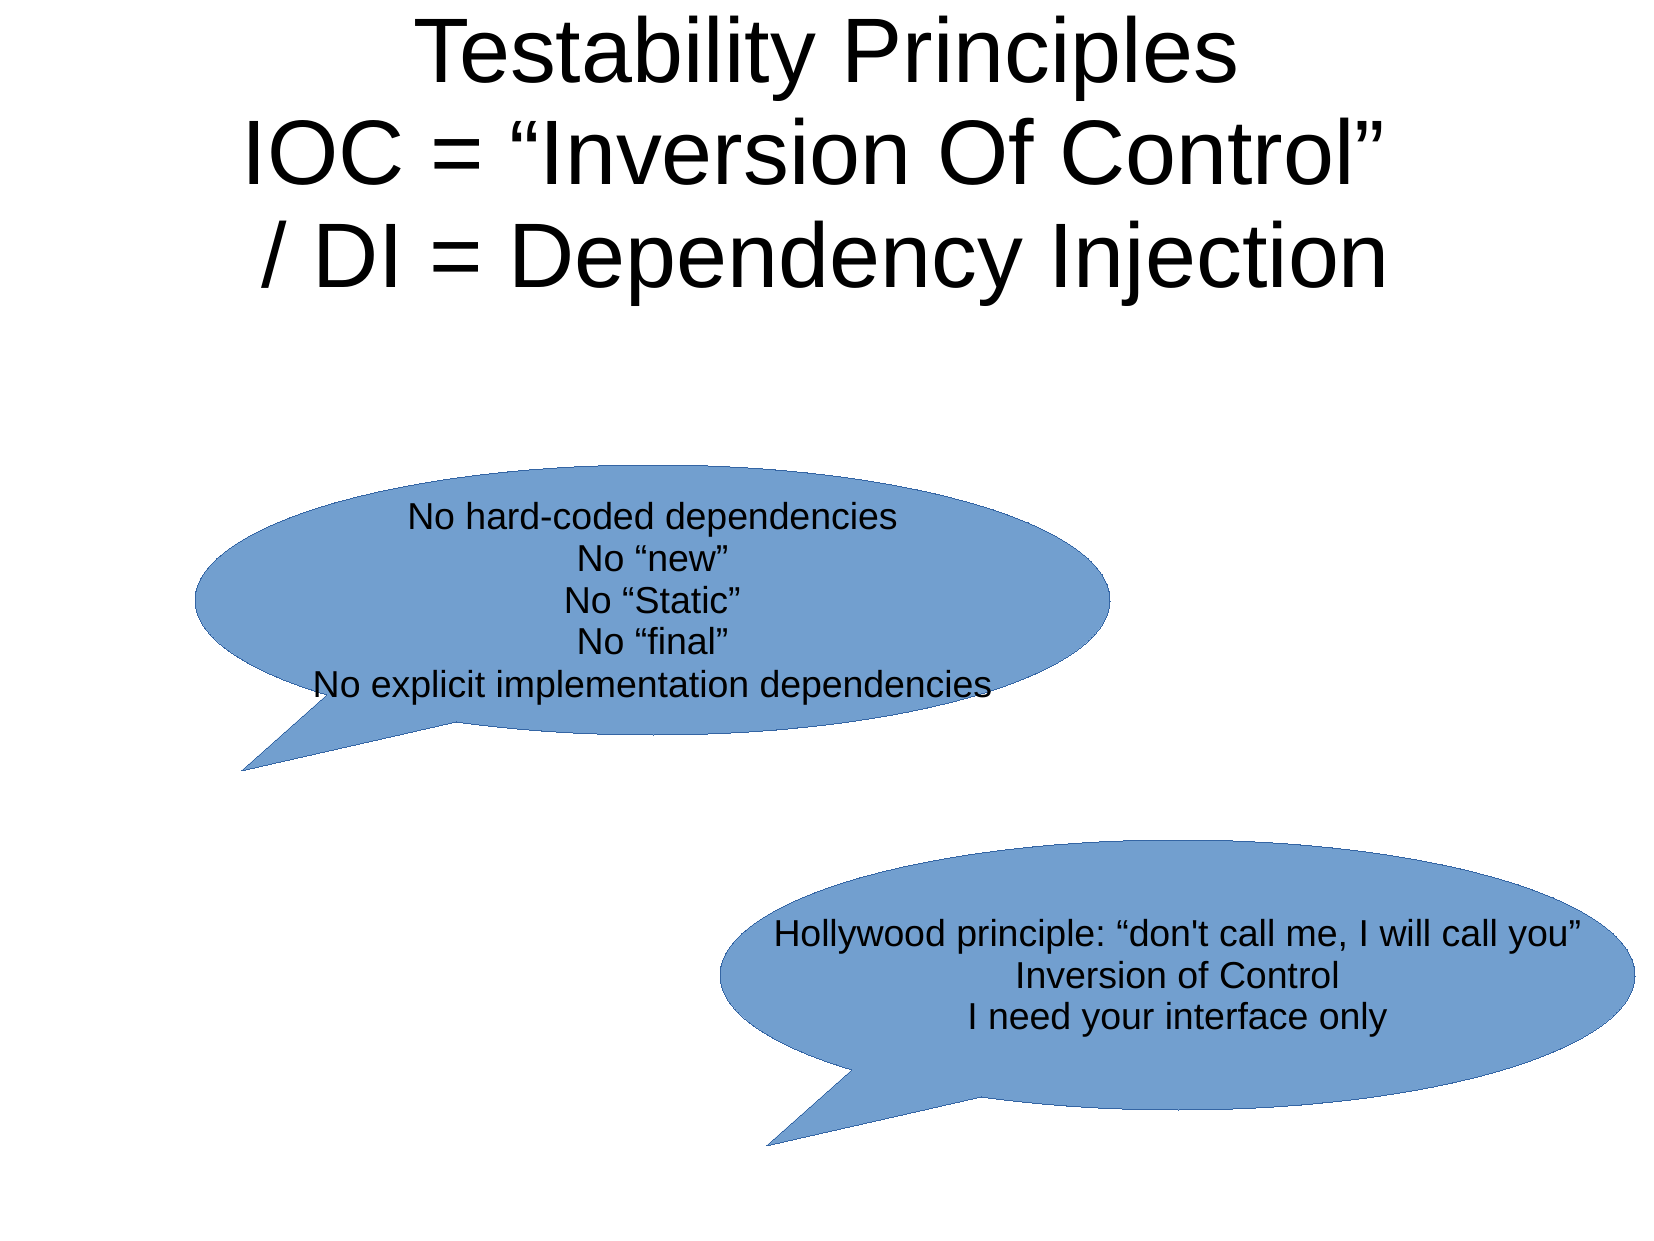

# Testability Principles IOC = “Inversion Of Control” / DI = Dependency Injection
No hard-coded dependencies
No “new”
No “Static”
No “final”
No explicit implementation dependencies
Hollywood principle: “don't call me, I will call you”
Inversion of Control
I need your interface only